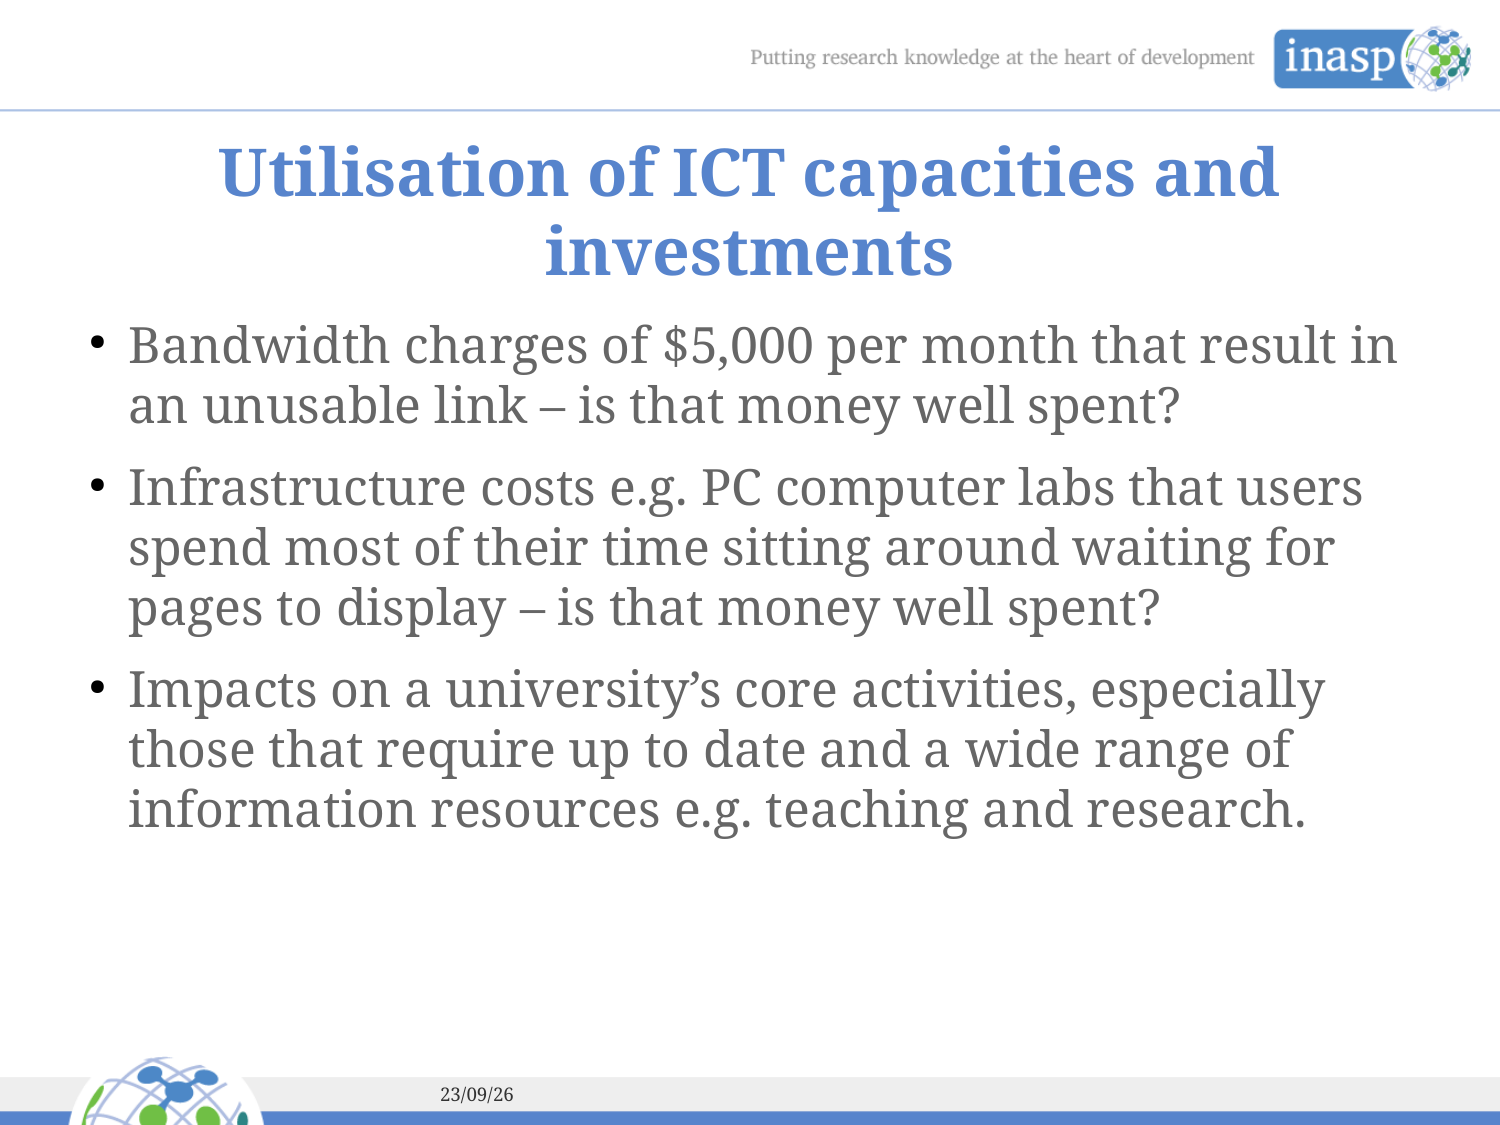

# Utilisation of ICT capacities and investments
Bandwidth charges of $5,000 per month that result in an unusable link – is that money well spent?
Infrastructure costs e.g. PC computer labs that users spend most of their time sitting around waiting for pages to display – is that money well spent?
Impacts on a university’s core activities, especially those that require up to date and a wide range of information resources e.g. teaching and research.